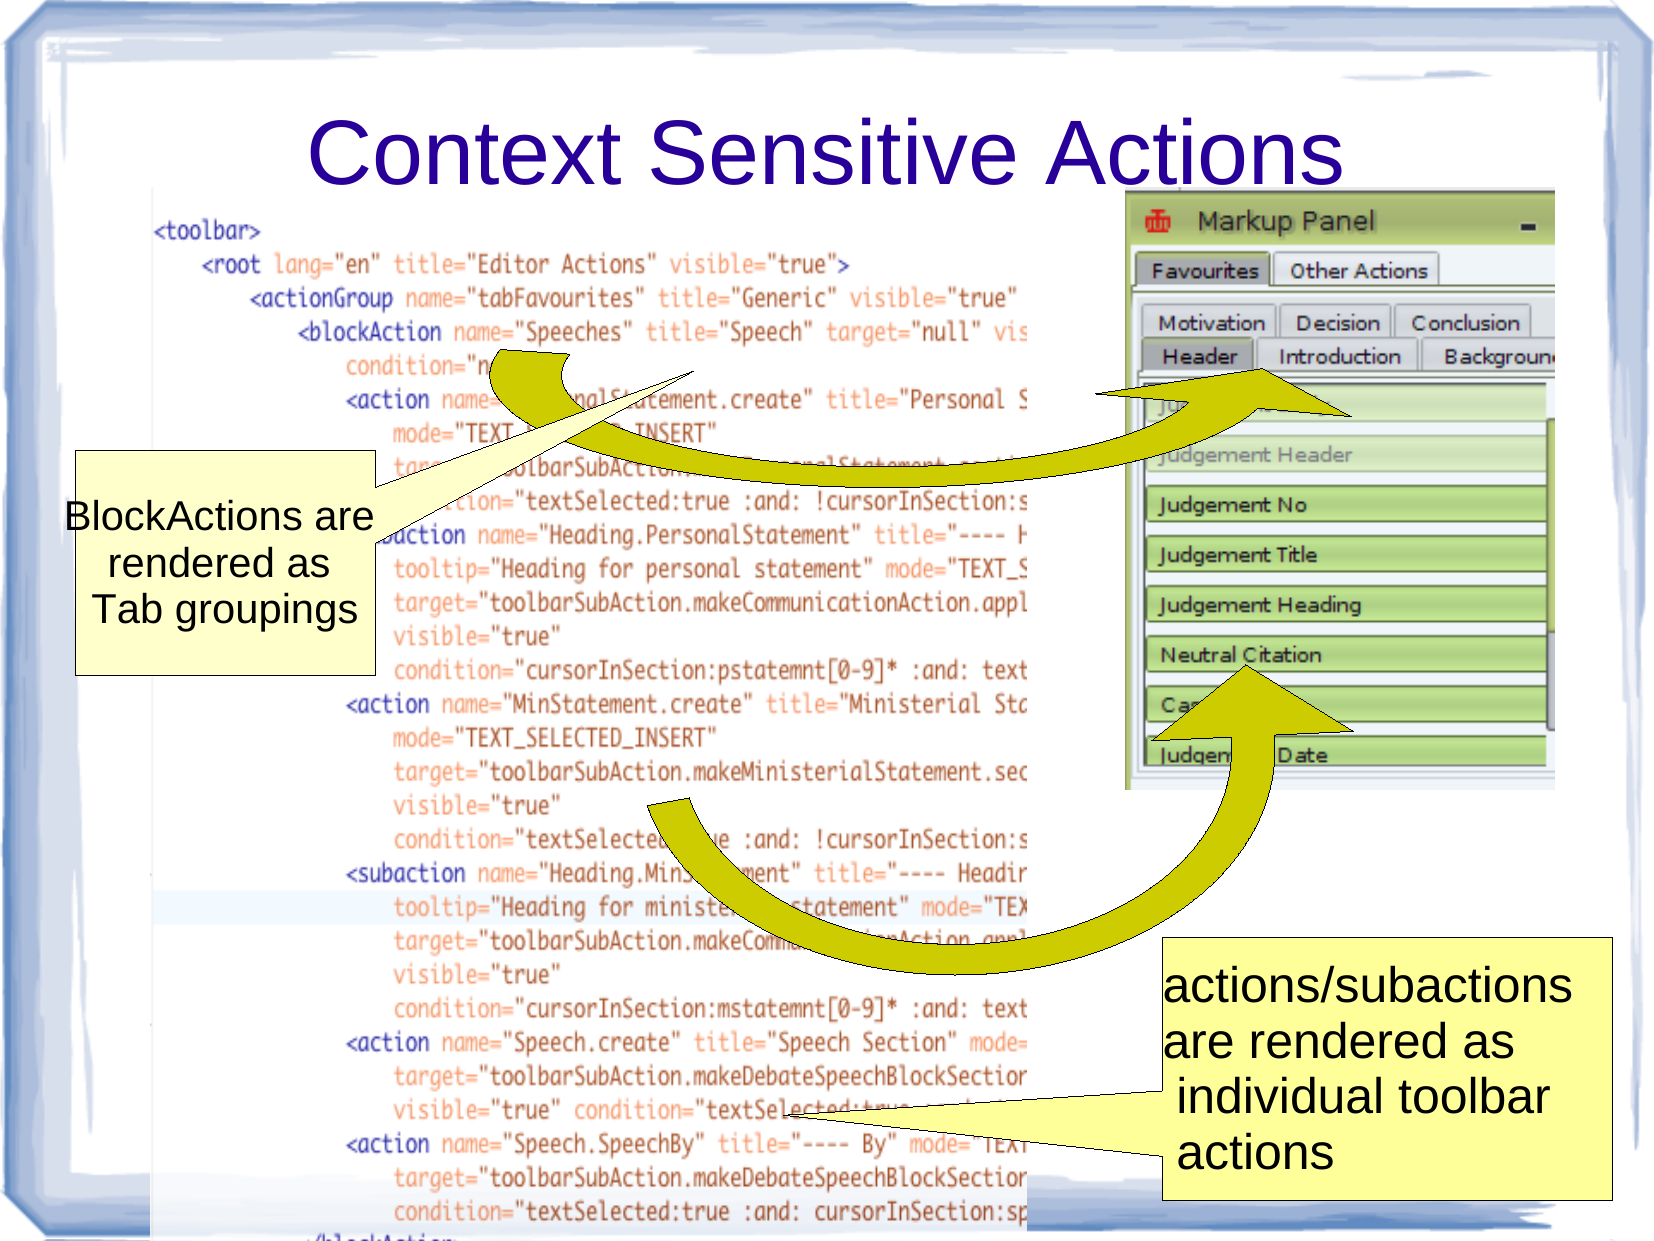

# Context Sensitive Actions
BlockActions are
rendered as
Tab groupings
actions/subactions
are rendered as
 individual toolbar
 actions